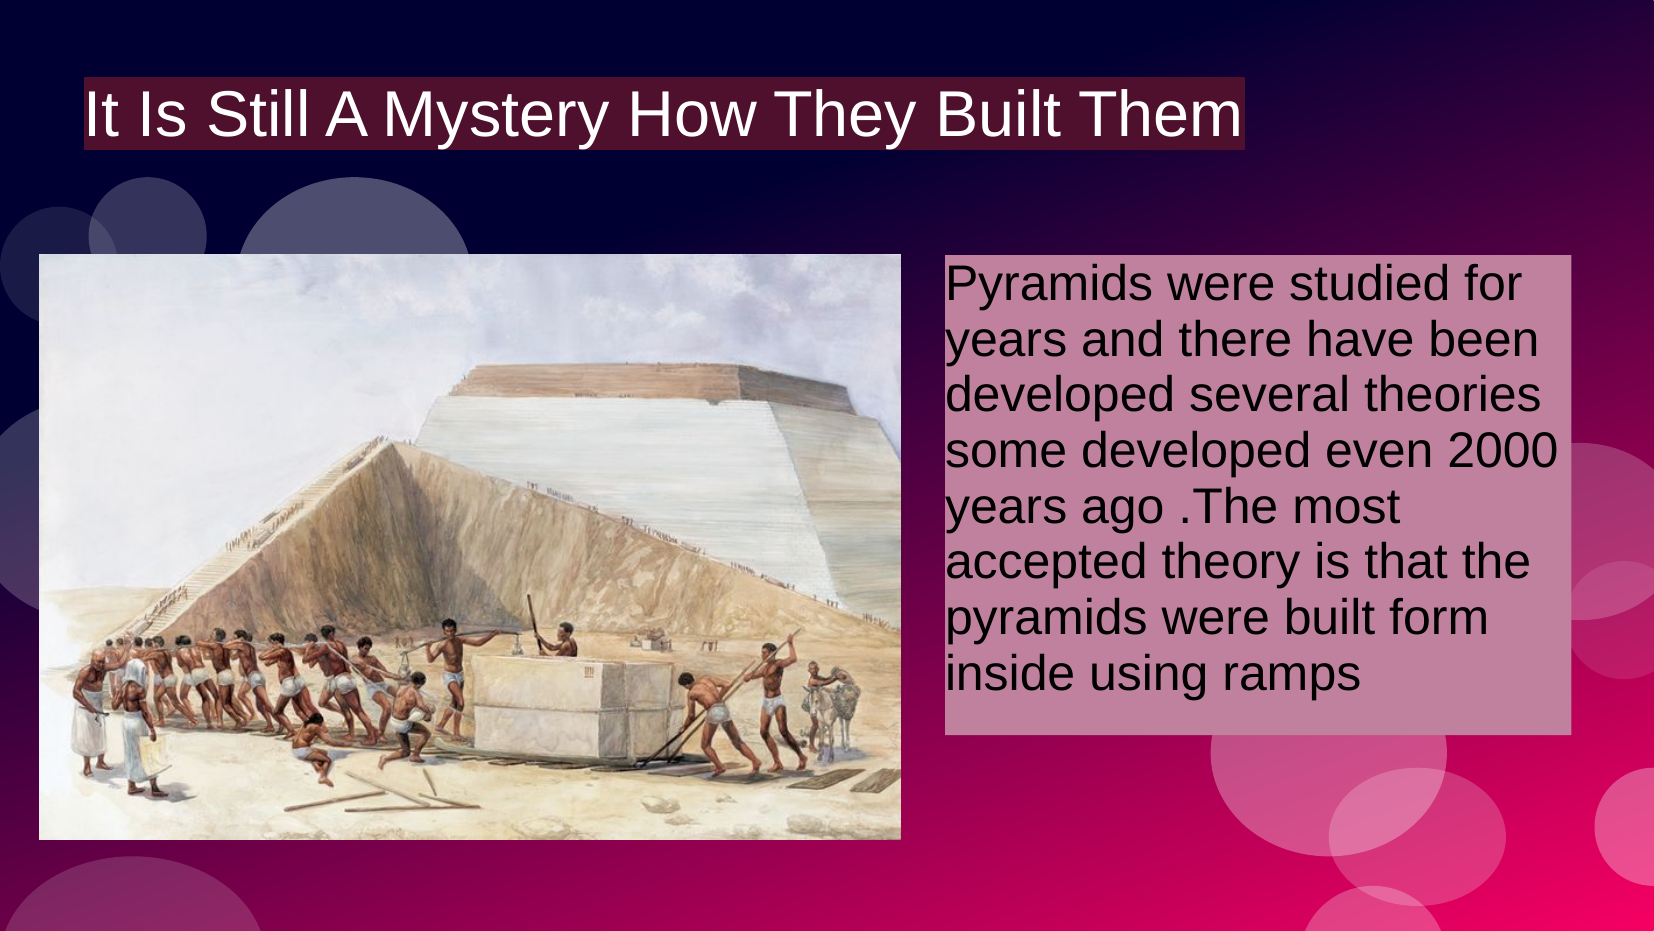

# It Is Still A Mystery How They Built Them
Pyramids were studied for years and there have been developed several theories some developed even 2000 years ago .The most accepted theory is that the pyramids were built form inside using ramps